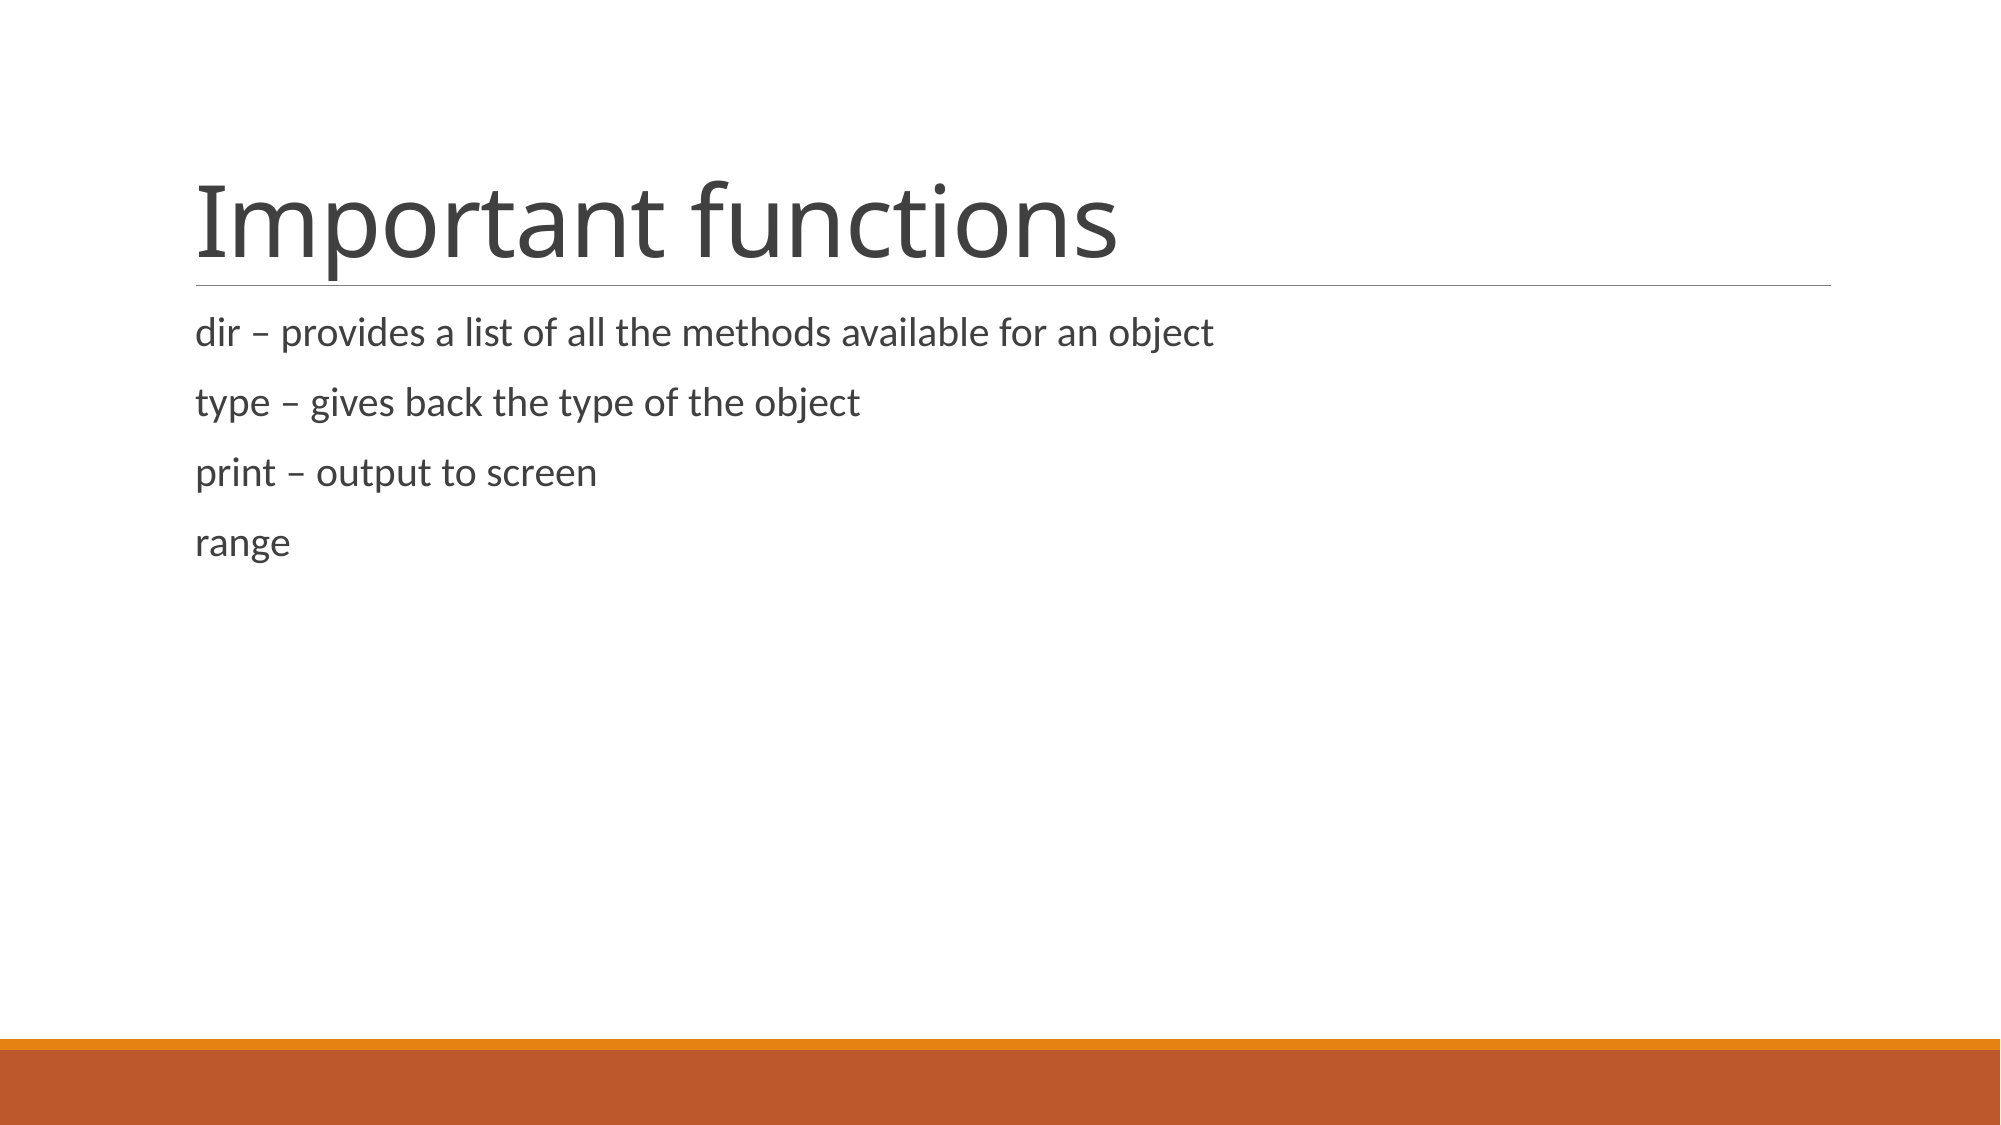

# Important functions
dir – provides a list of all the methods available for an object
type – gives back the type of the object
print – output to screen
range